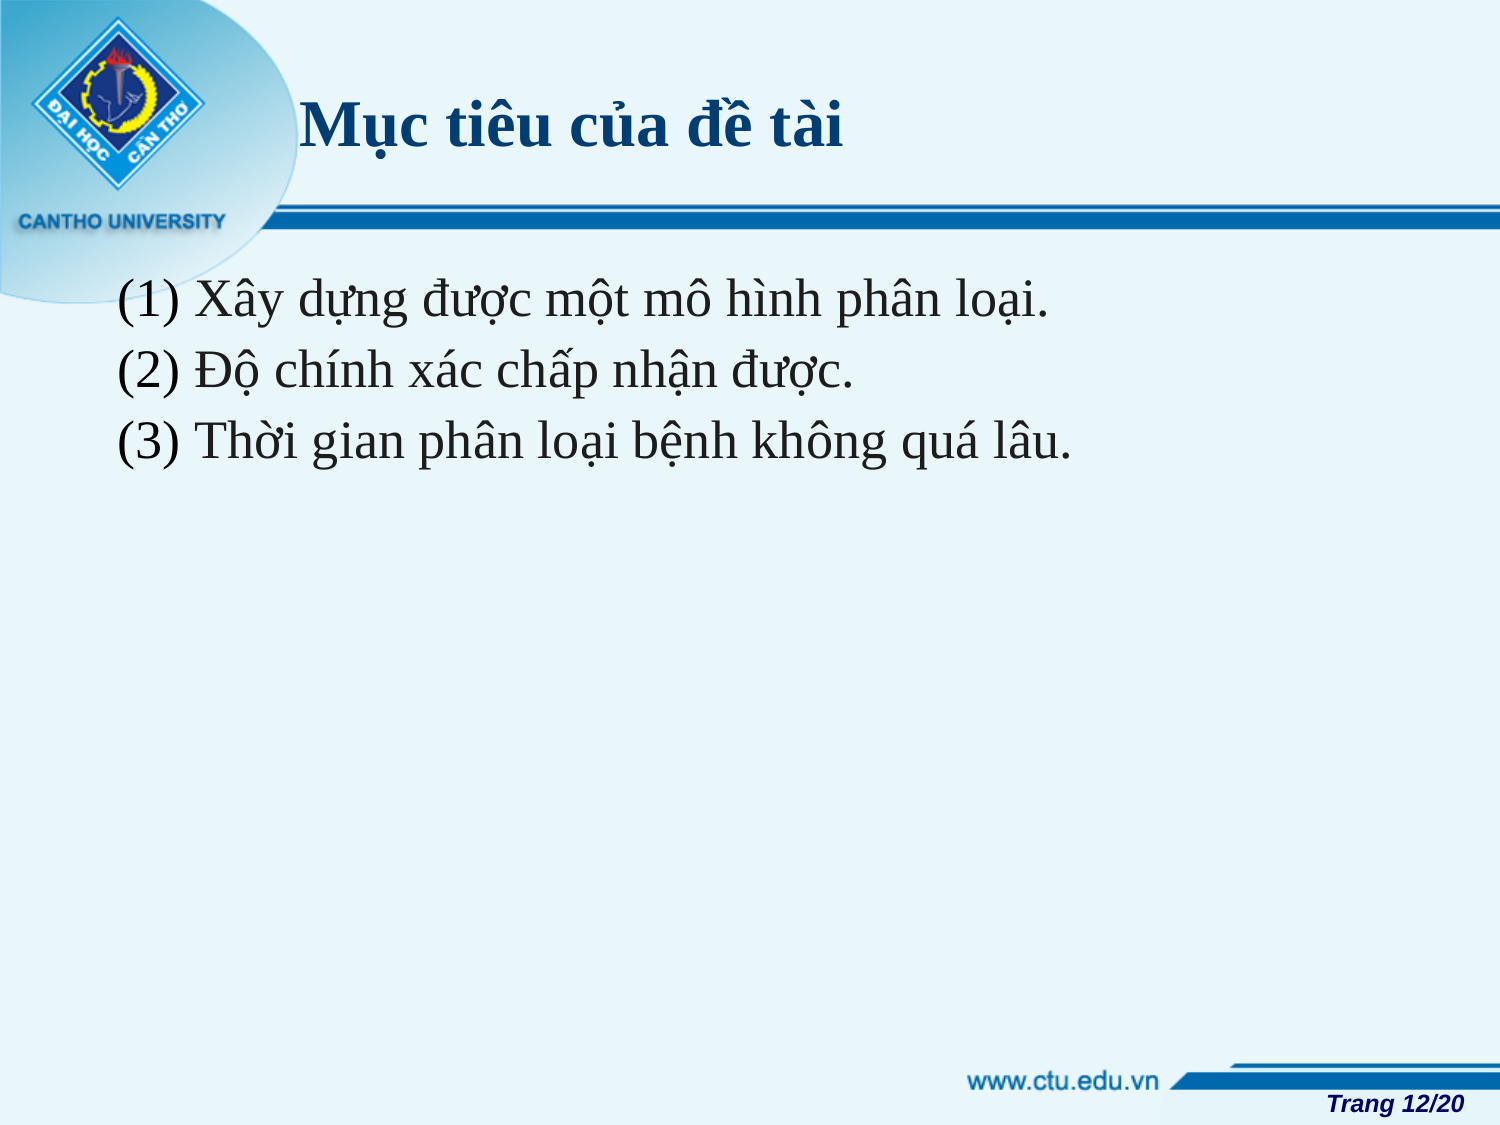

# Mục tiêu của đề tài
 Xây dựng được một mô hình phân loại.
 Độ chính xác chấp nhận được.
 Thời gian phân loại bệnh không quá lâu.
Trang 12/20